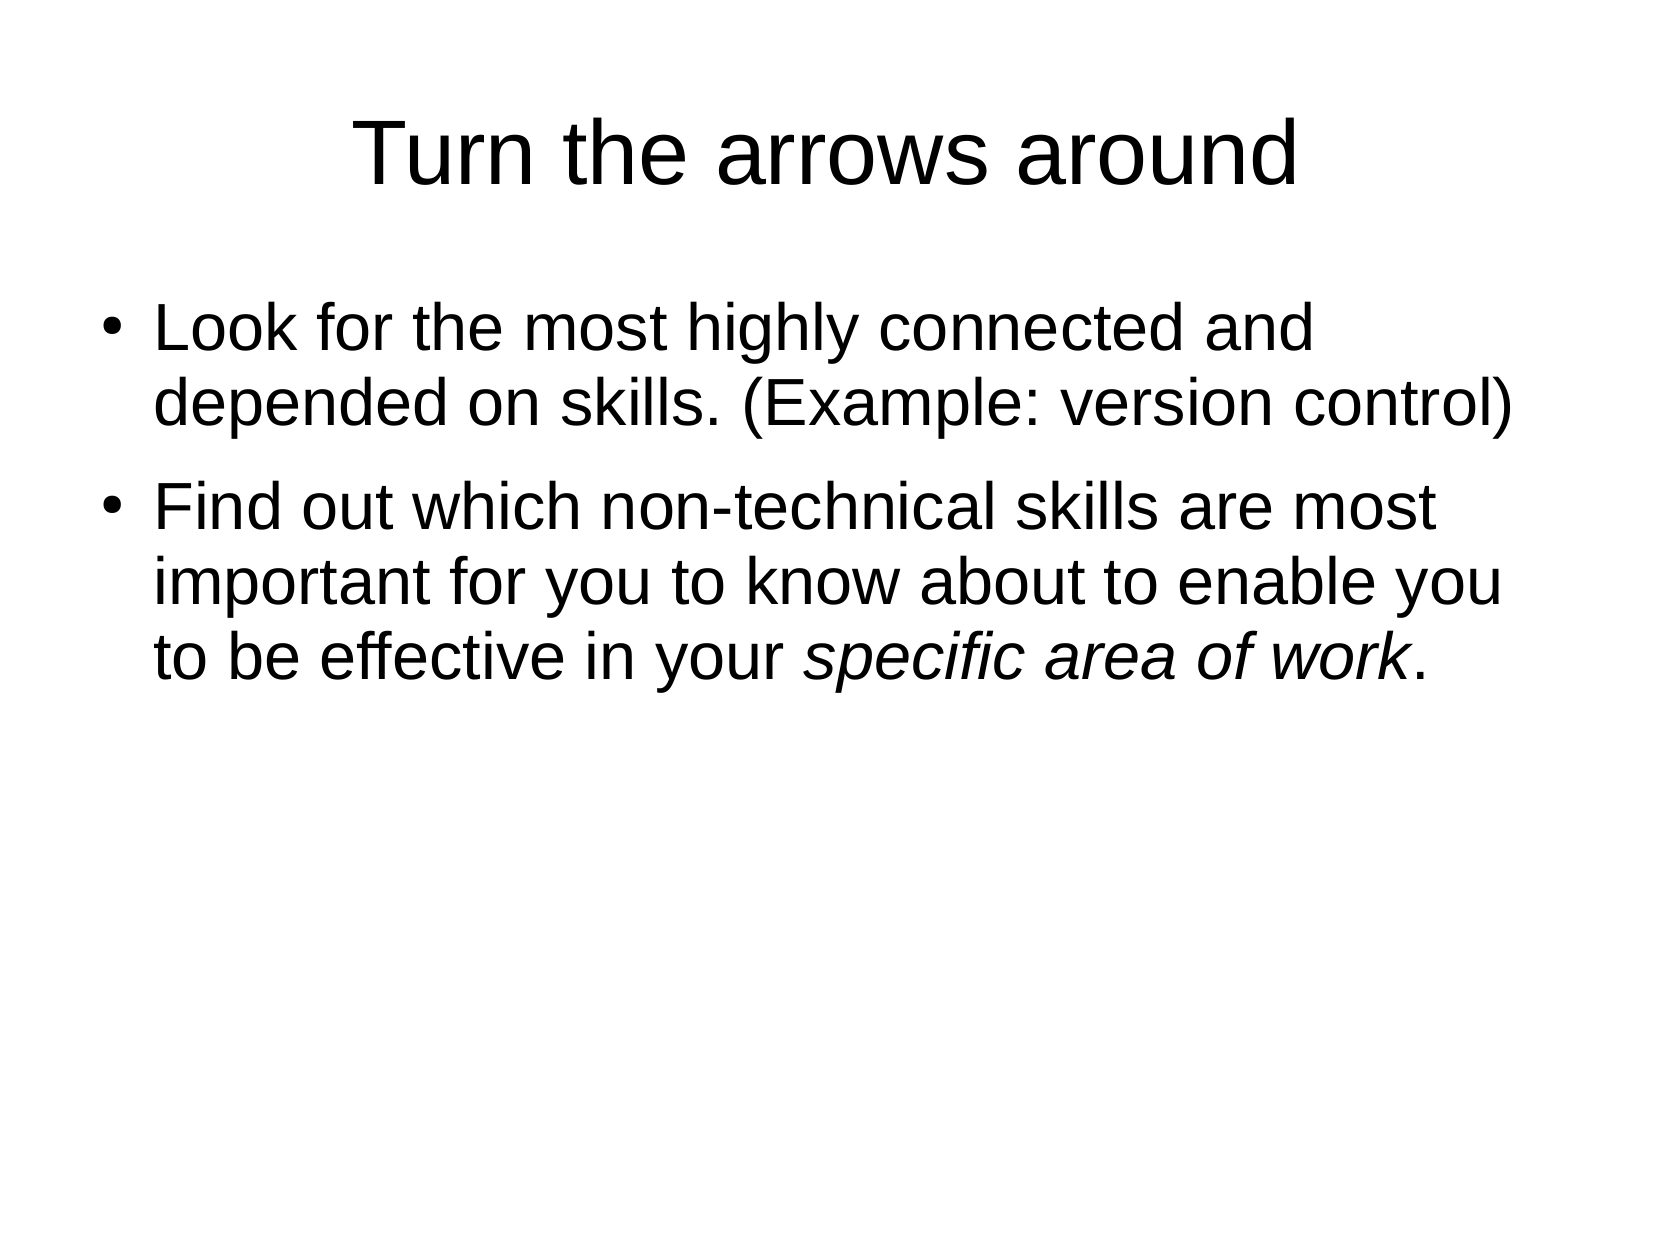

# Turn the arrows around
Look for the most highly connected and depended on skills. (Example: version control)
Find out which non-technical skills are most important for you to know about to enable you to be effective in your specific area of work.